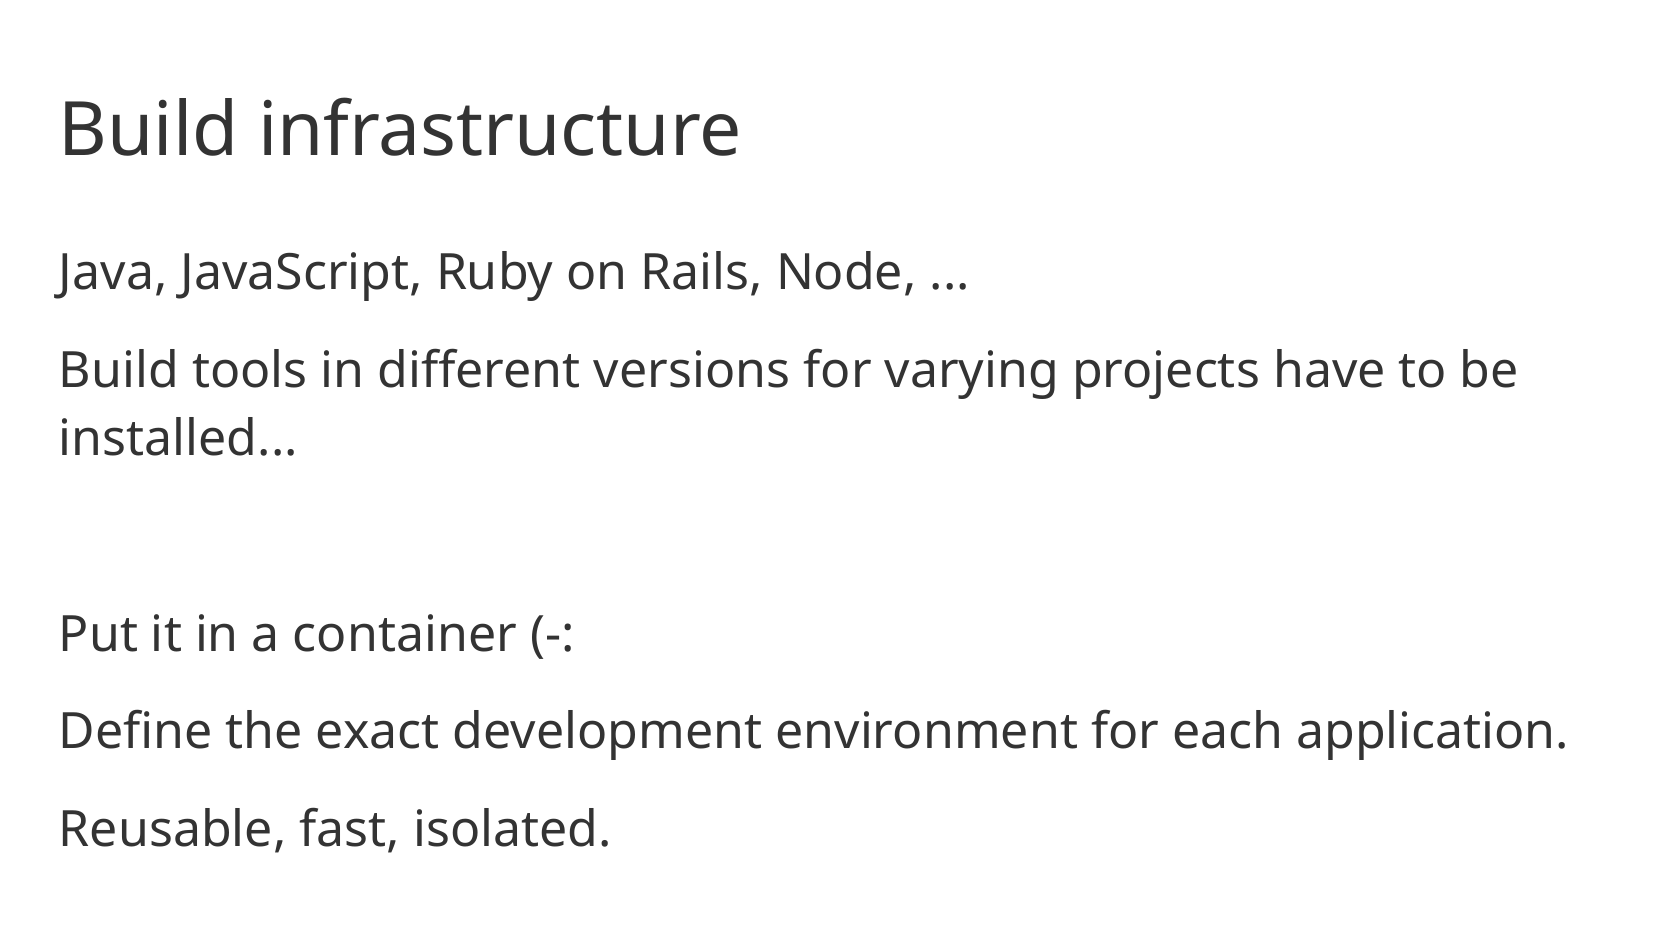

# Build infrastructure
Java, JavaScript, Ruby on Rails, Node, ...
Build tools in different versions for varying projects have to be installed...
Put it in a container (-:
Define the exact development environment for each application.
Reusable, fast, isolated.